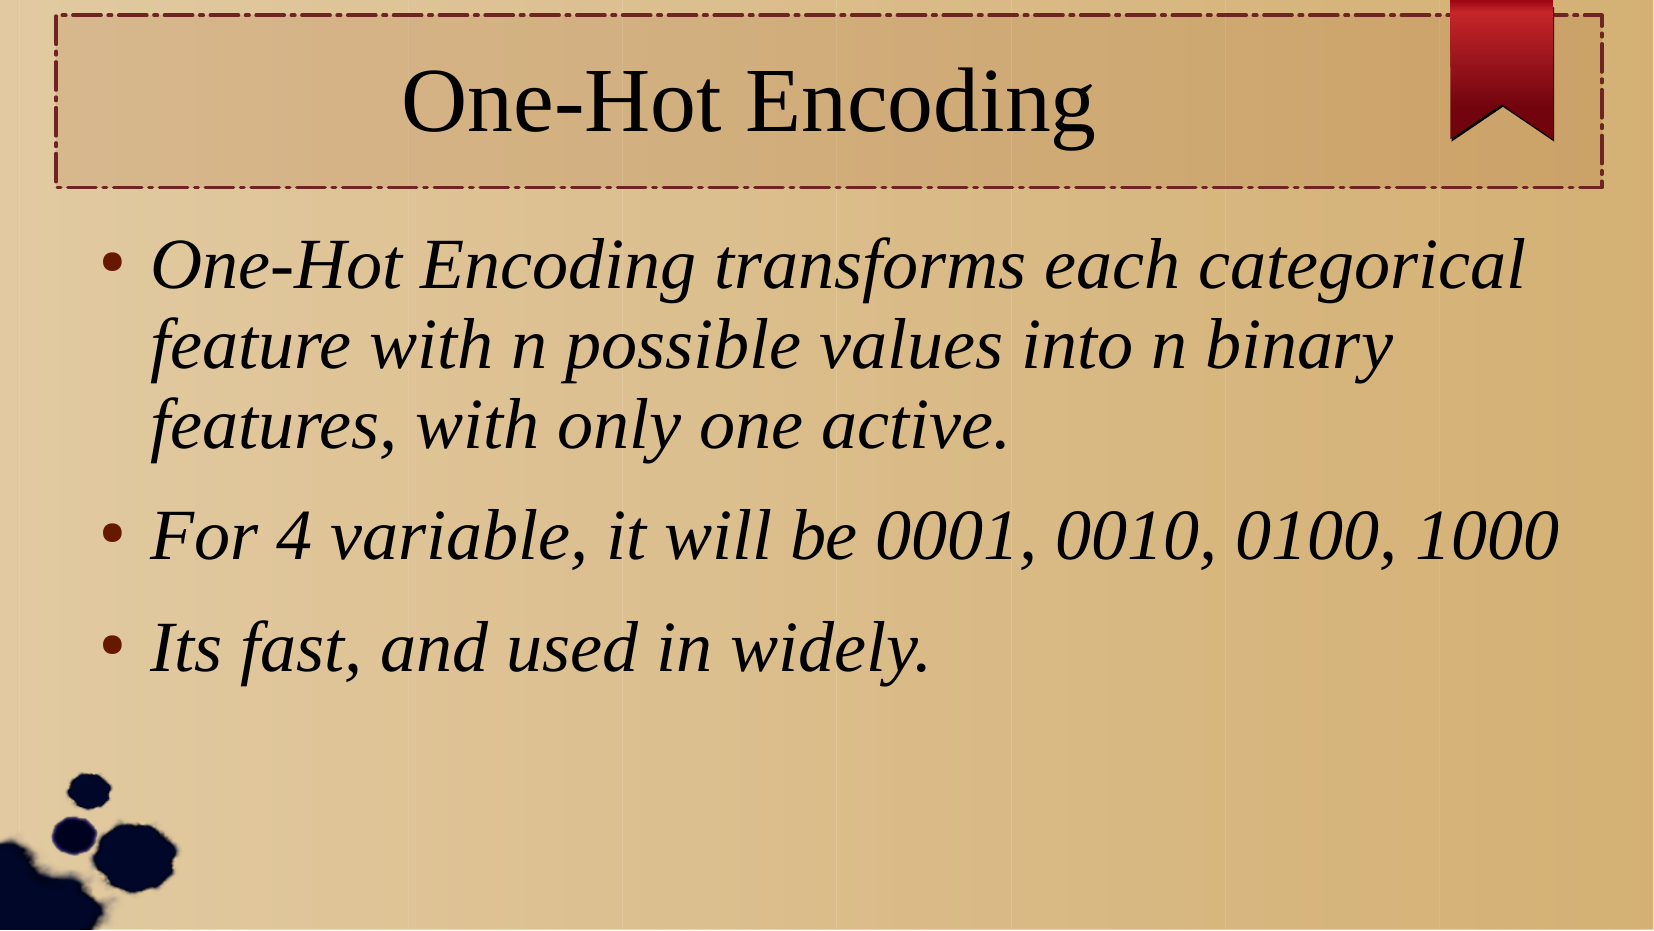

# One-Hot Encoding
One-Hot Encoding transforms each categorical feature with n possible values into n binary features, with only one active.
For 4 variable, it will be 0001, 0010, 0100, 1000
Its fast, and used in widely.